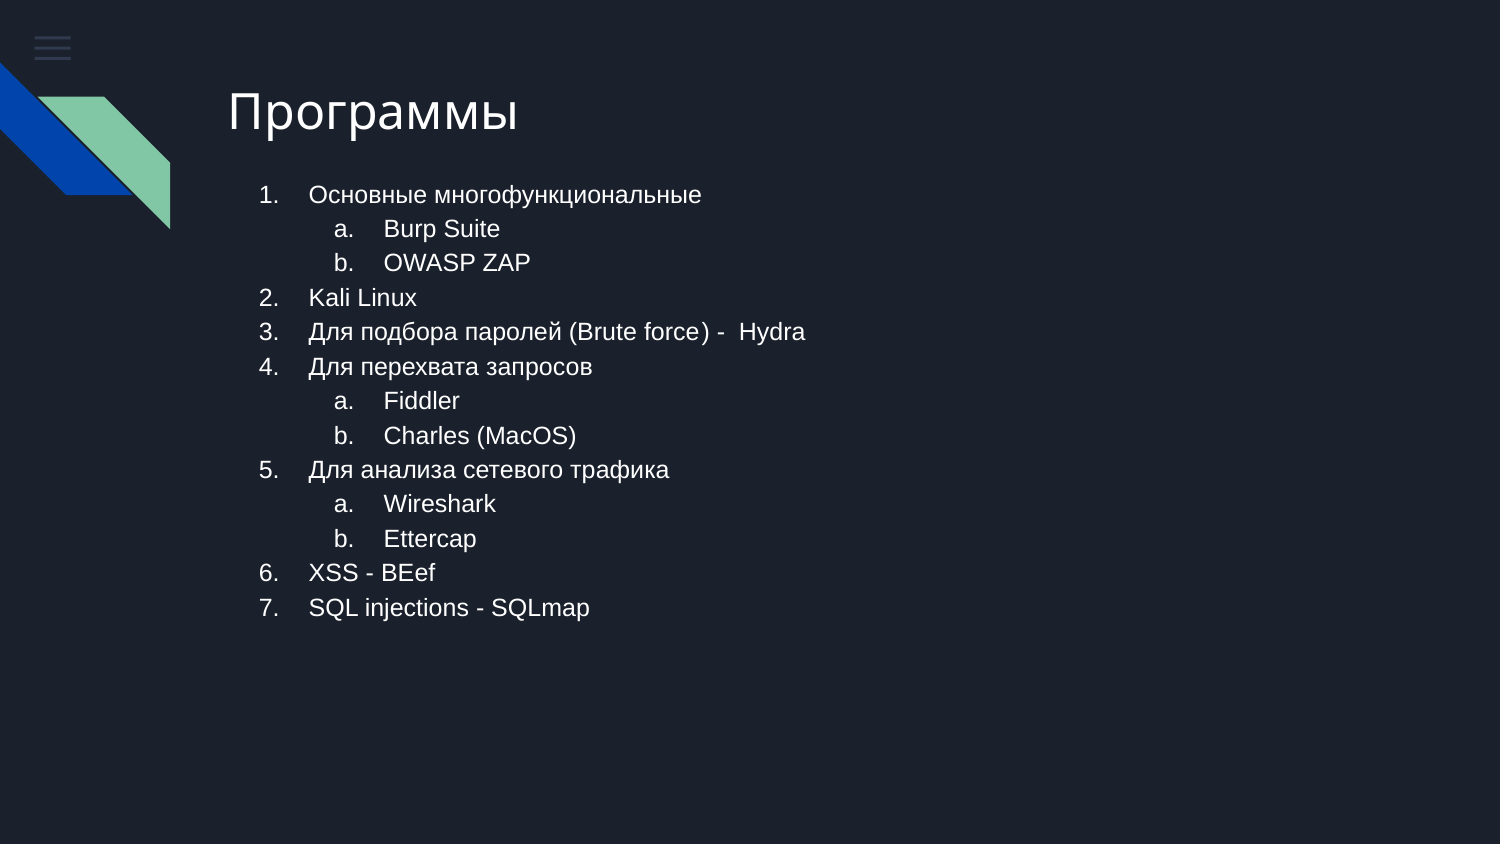

# Программы
Основные многофункциональные
Burp Suite
OWASP ZAP
Kali Linux
Для подбора паролей (Brute force ) - Hydra
Для перехвата запросов
Fiddler
Charles (MacOS)
Для анализа сетевого трафика
Wireshark
Ettercap
XSS - BEef
SQL injections - SQLmap